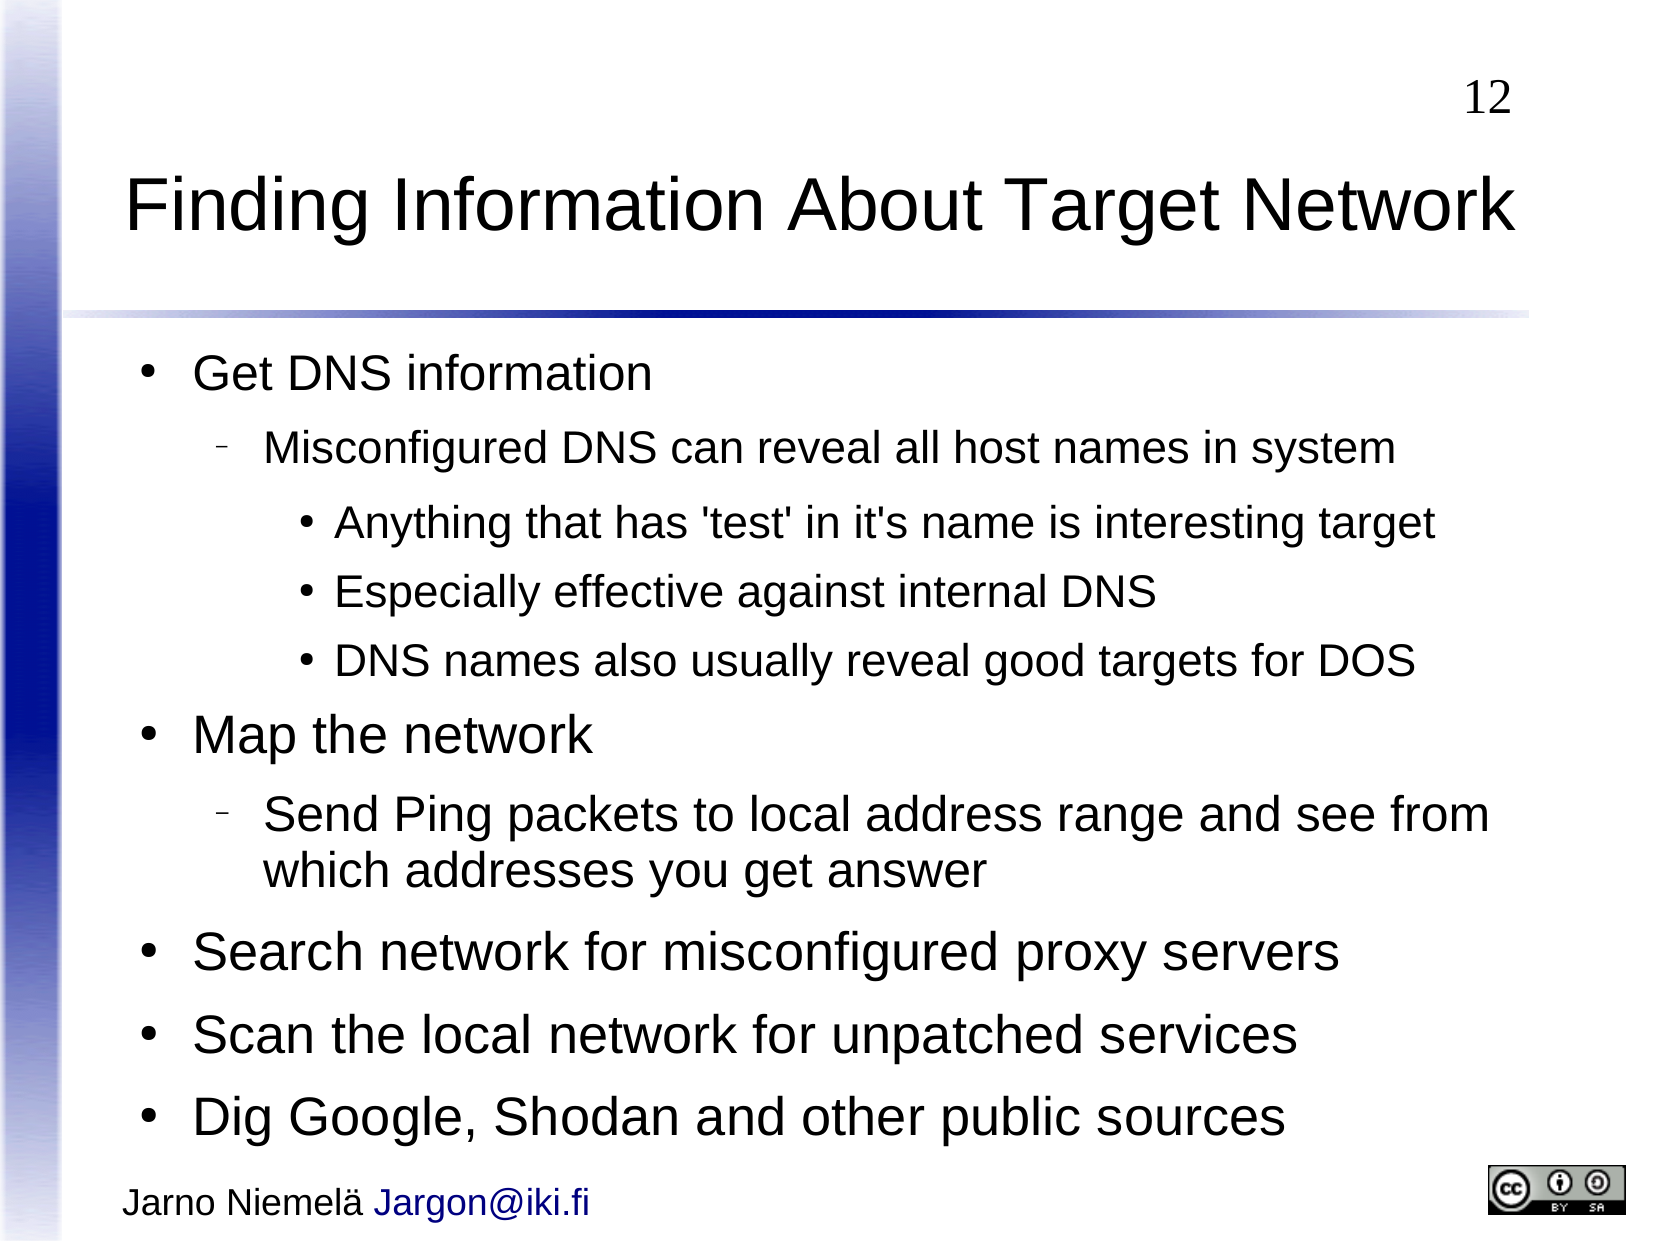

# Finding Information About Target Network
Get DNS information
Misconfigured DNS can reveal all host names in system
Anything that has 'test' in it's name is interesting target
Especially effective against internal DNS
DNS names also usually reveal good targets for DOS
Map the network
Send Ping packets to local address range and see from which addresses you get answer
Search network for misconfigured proxy servers
Scan the local network for unpatched services
Dig Google, Shodan and other public sources